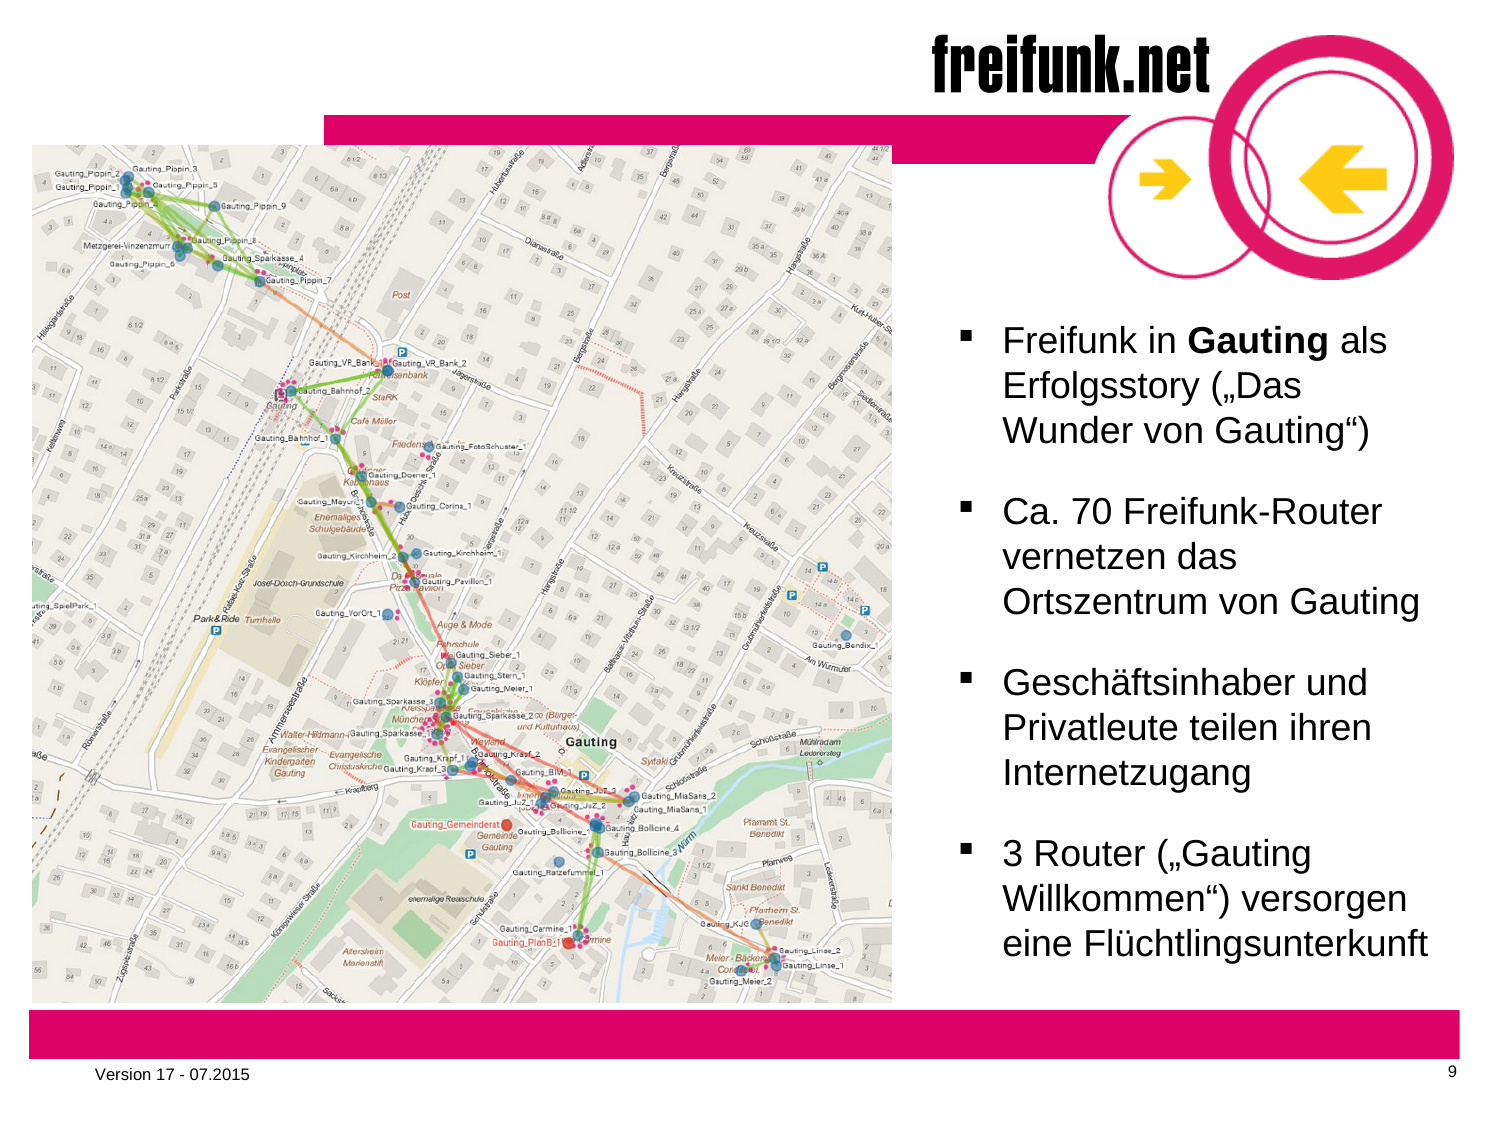

Freifunk in Gauting als Erfolgsstory („Das Wunder von Gauting“)
Ca. 70 Freifunk-Router vernetzen das Ortszentrum von Gauting
Geschäftsinhaber und Privatleute teilen ihren Internetzugang
3 Router („Gauting Willkommen“) versorgen eine Flüchtlingsunterkunft
9
Version 17 - 07.2015